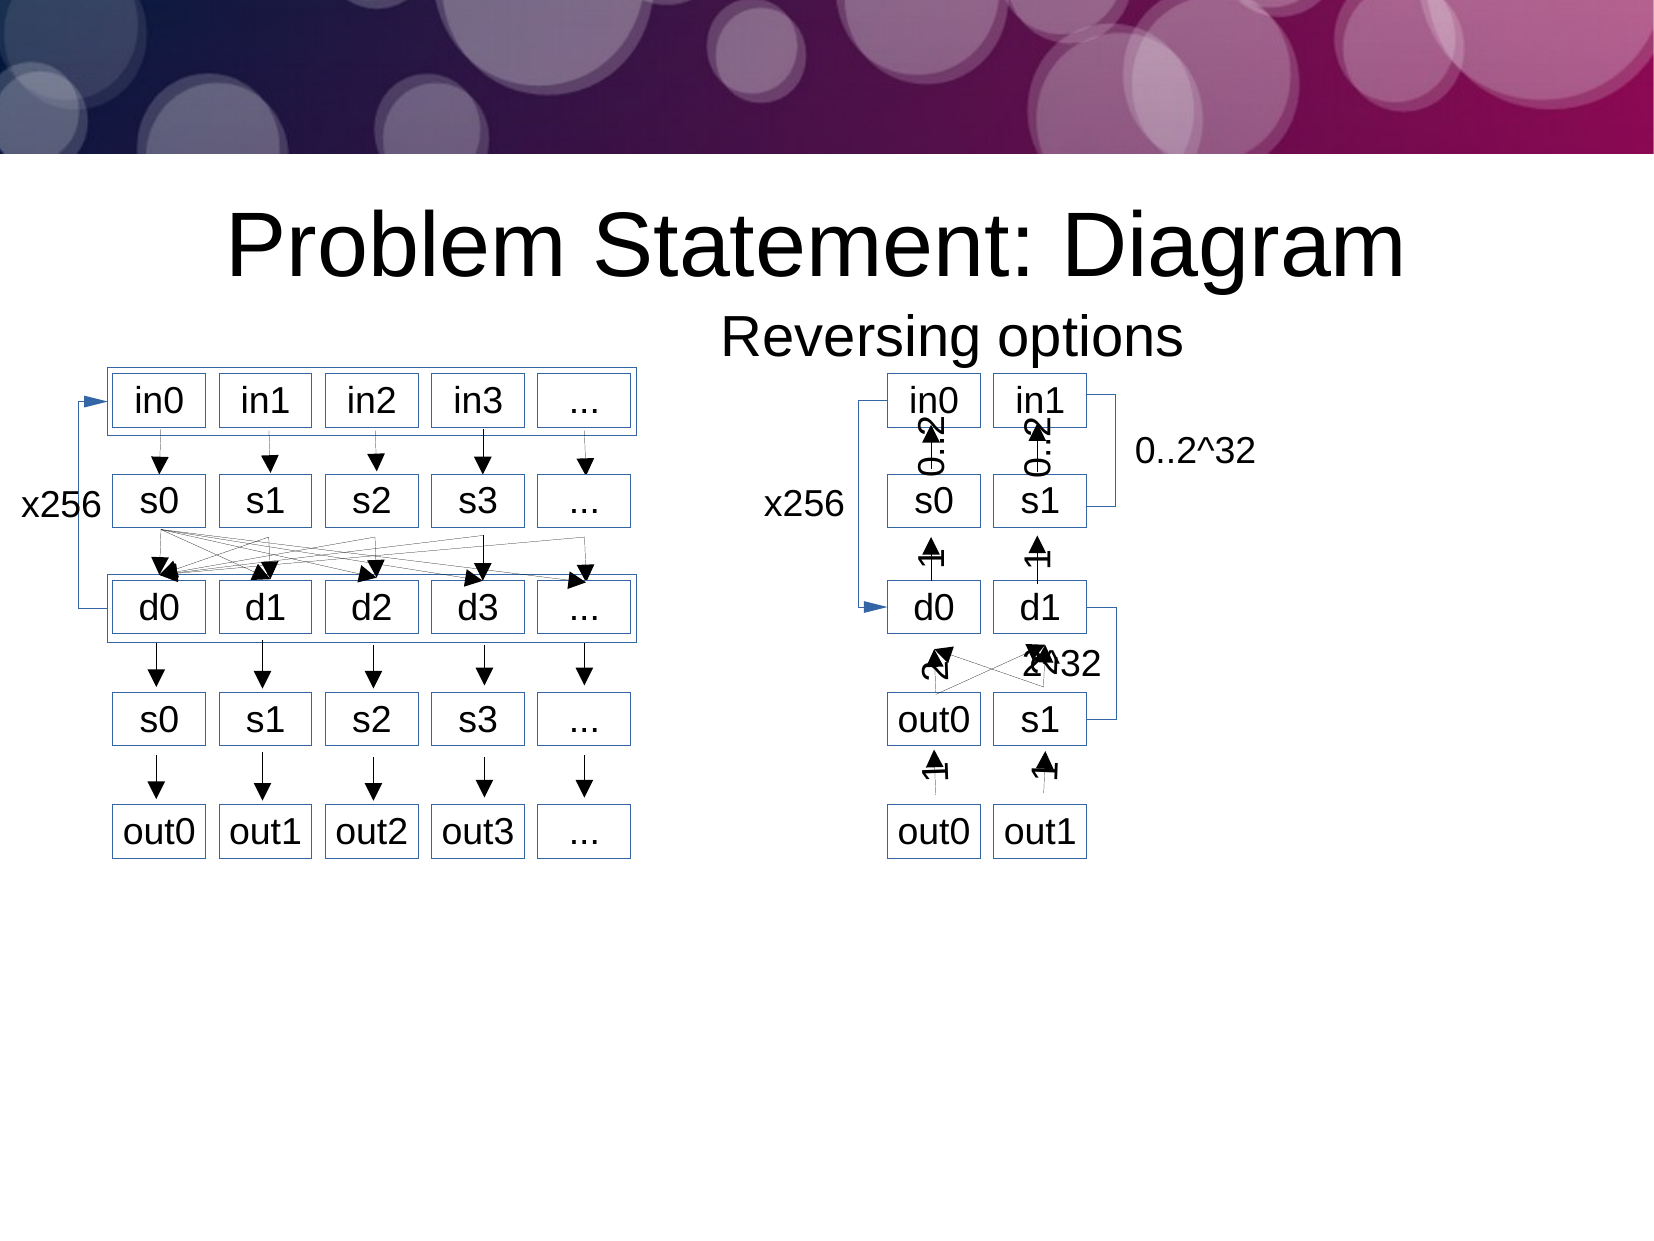

# Problem Statement: Diagram
Reversing options
in0
in1
in2
in3
...
in0
in1
0..2
0..2
s0
s1
s2
s3
...
s0
s1
1
1
d0
d1
d2
d3
...
d0
d1
2
2
s0
s1
s2
s3
...
out0
s1
1
1
out0
out1
out2
out3
...
out0
out1